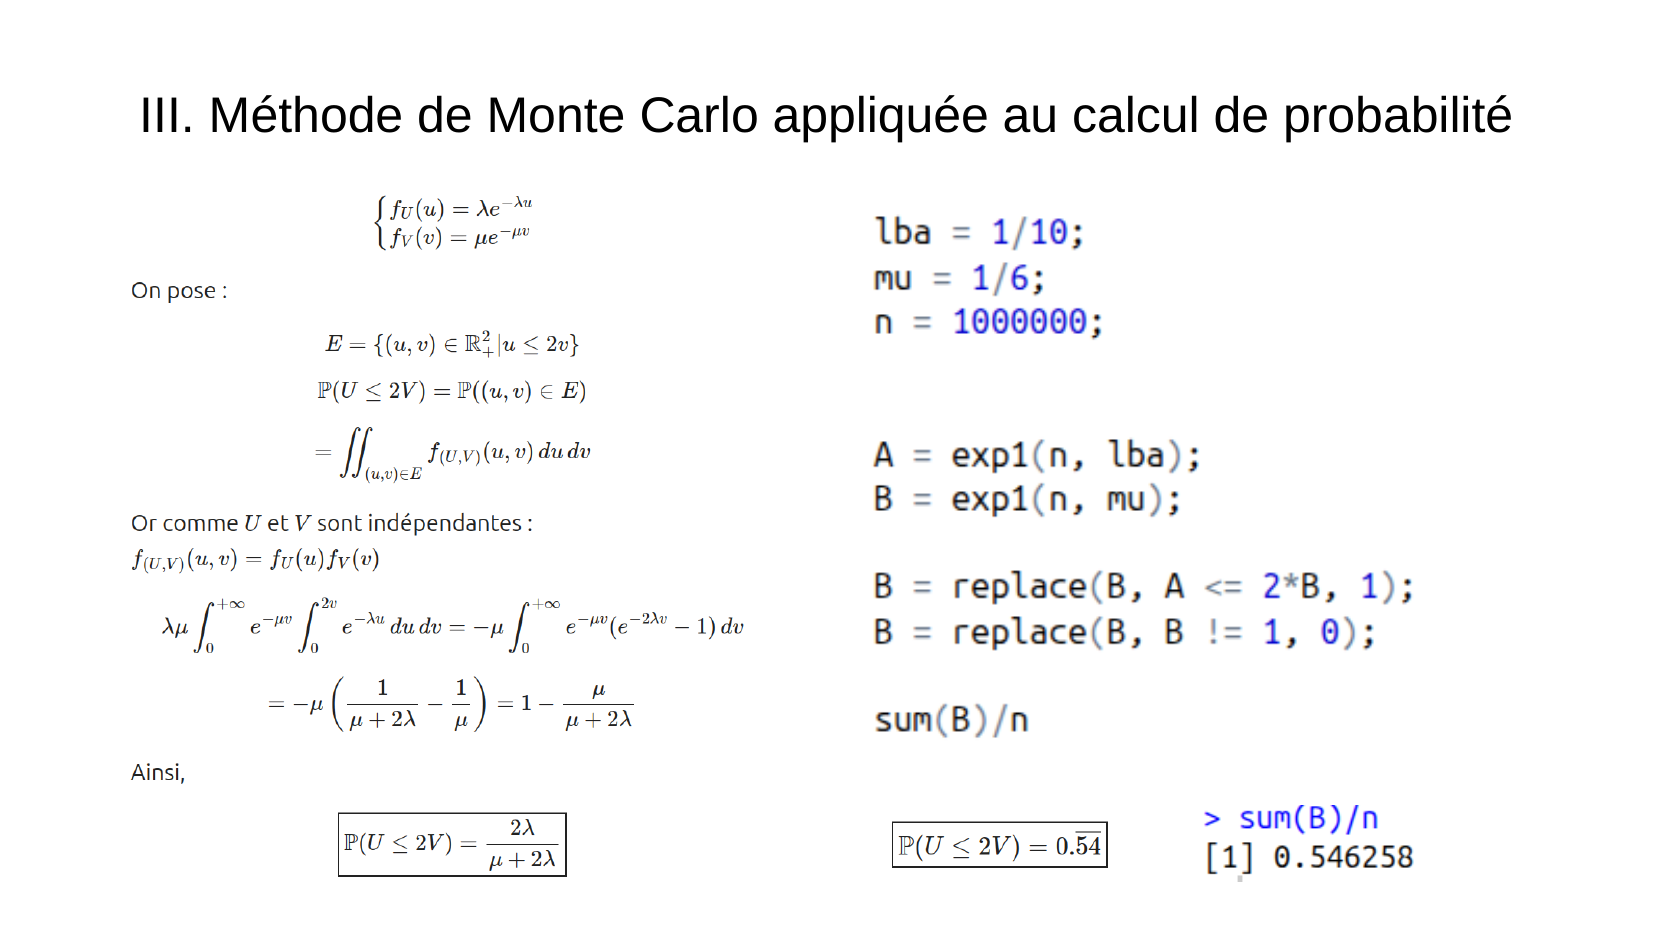

# III. Méthode de Monte Carlo appliquée au calcul de probabilité